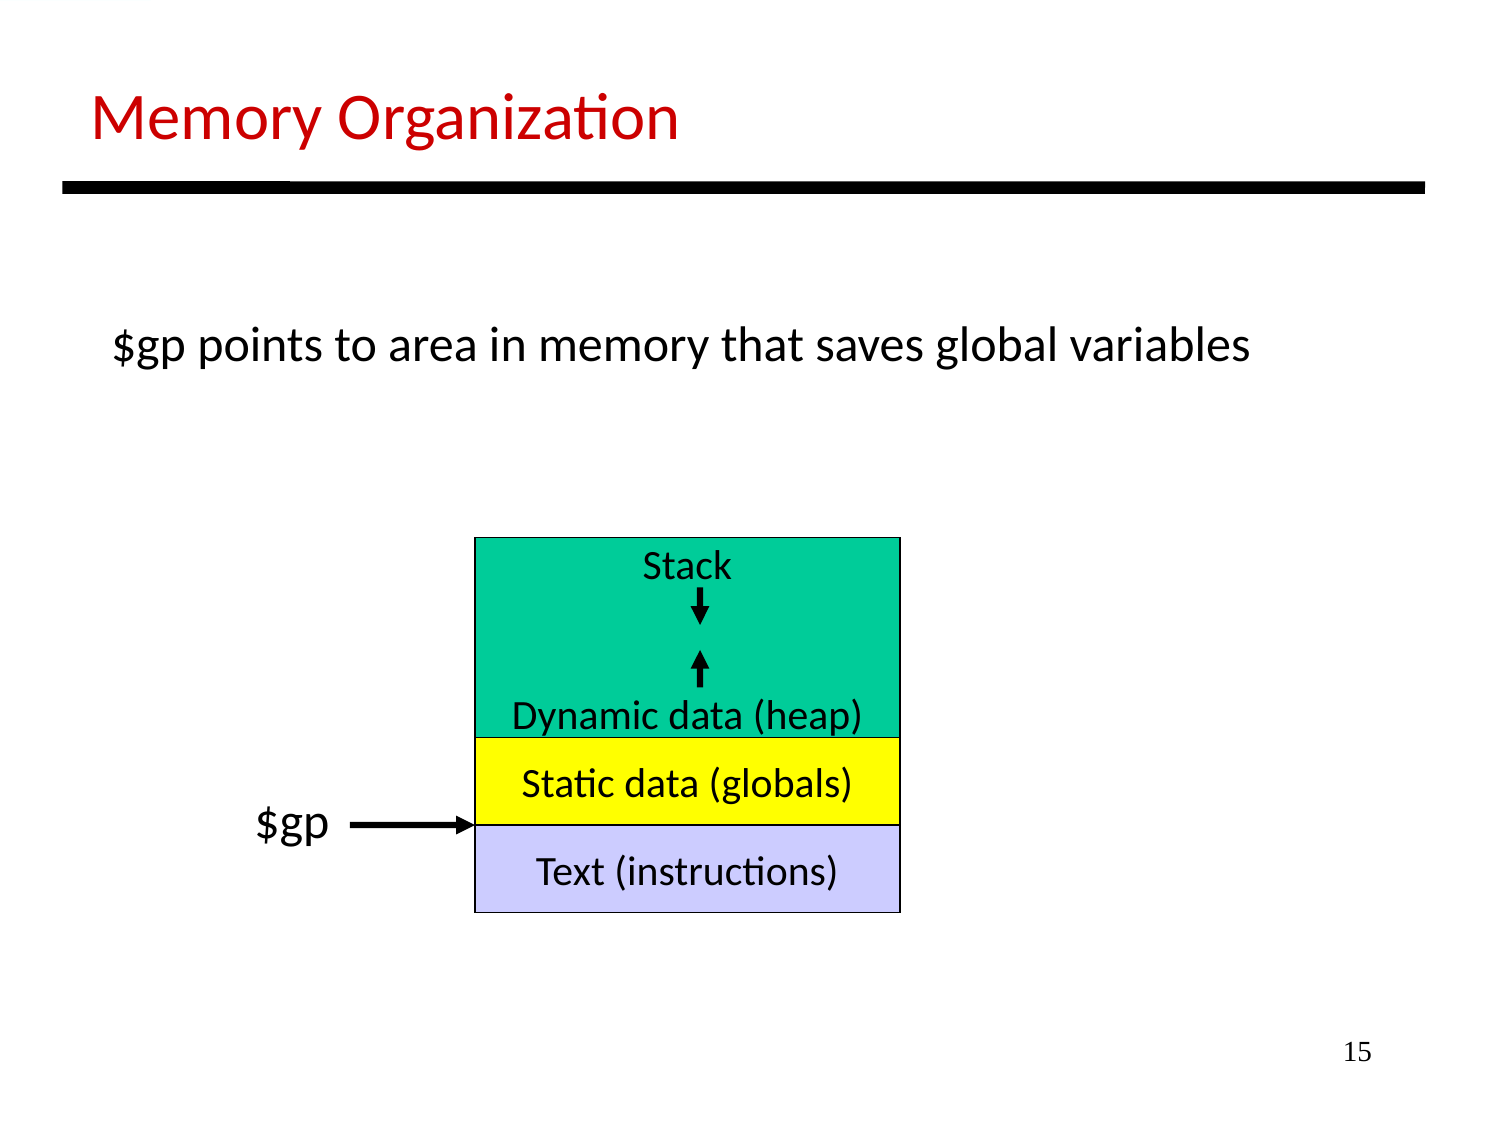

Memory Organization
 $gp points to area in memory that saves global variables
Stack
Dynamic data (heap)
Static data (globals)
 $gp
Text (instructions)